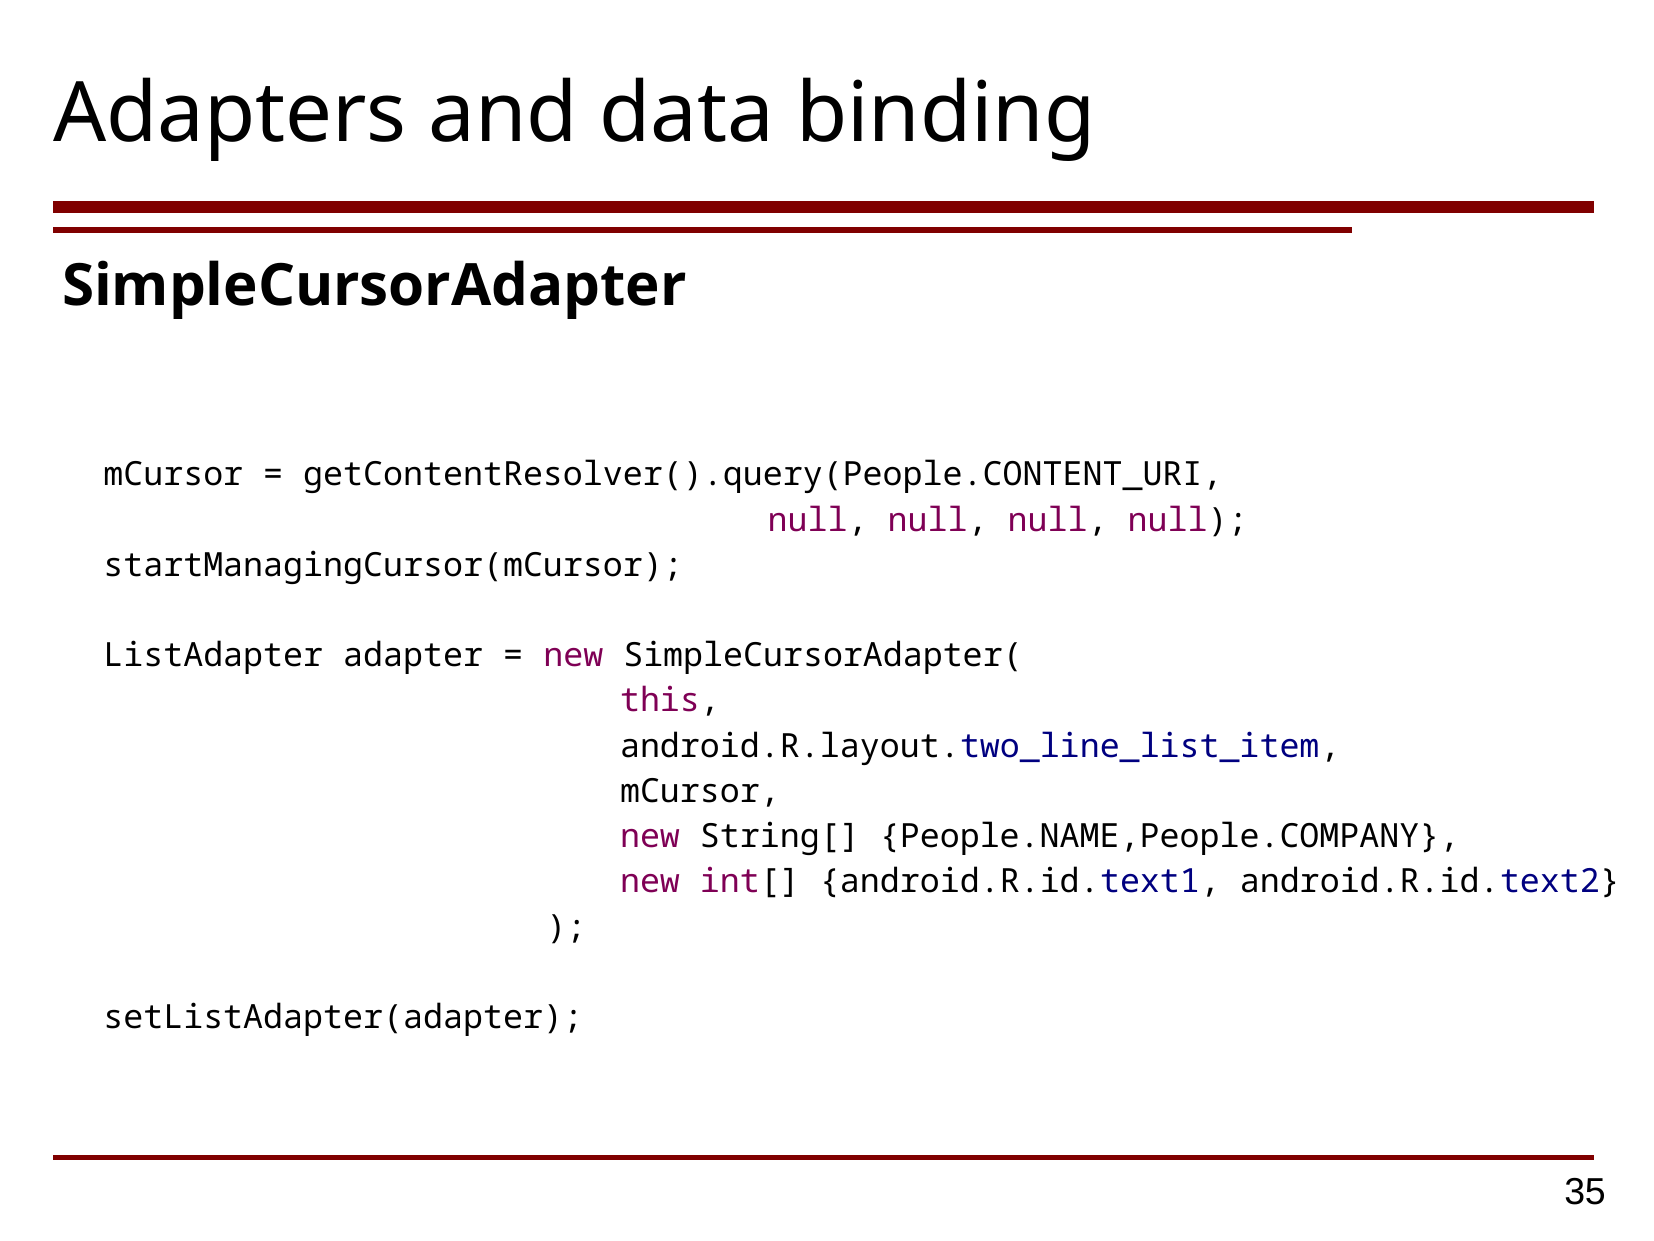

# Adapters and data binding
SimpleCursorAdapter
mCursor = getContentResolver().query(People.CONTENT_URI,
									null, null, null, null);
startManagingCursor(mCursor);
ListAdapter adapter = new SimpleCursorAdapter(
							this,
							android.R.layout.two_line_list_item,
							mCursor,
							new String[] {People.NAME,People.COMPANY},
							new int[] {android.R.id.text1, android.R.id.text2}
						);
setListAdapter(adapter);